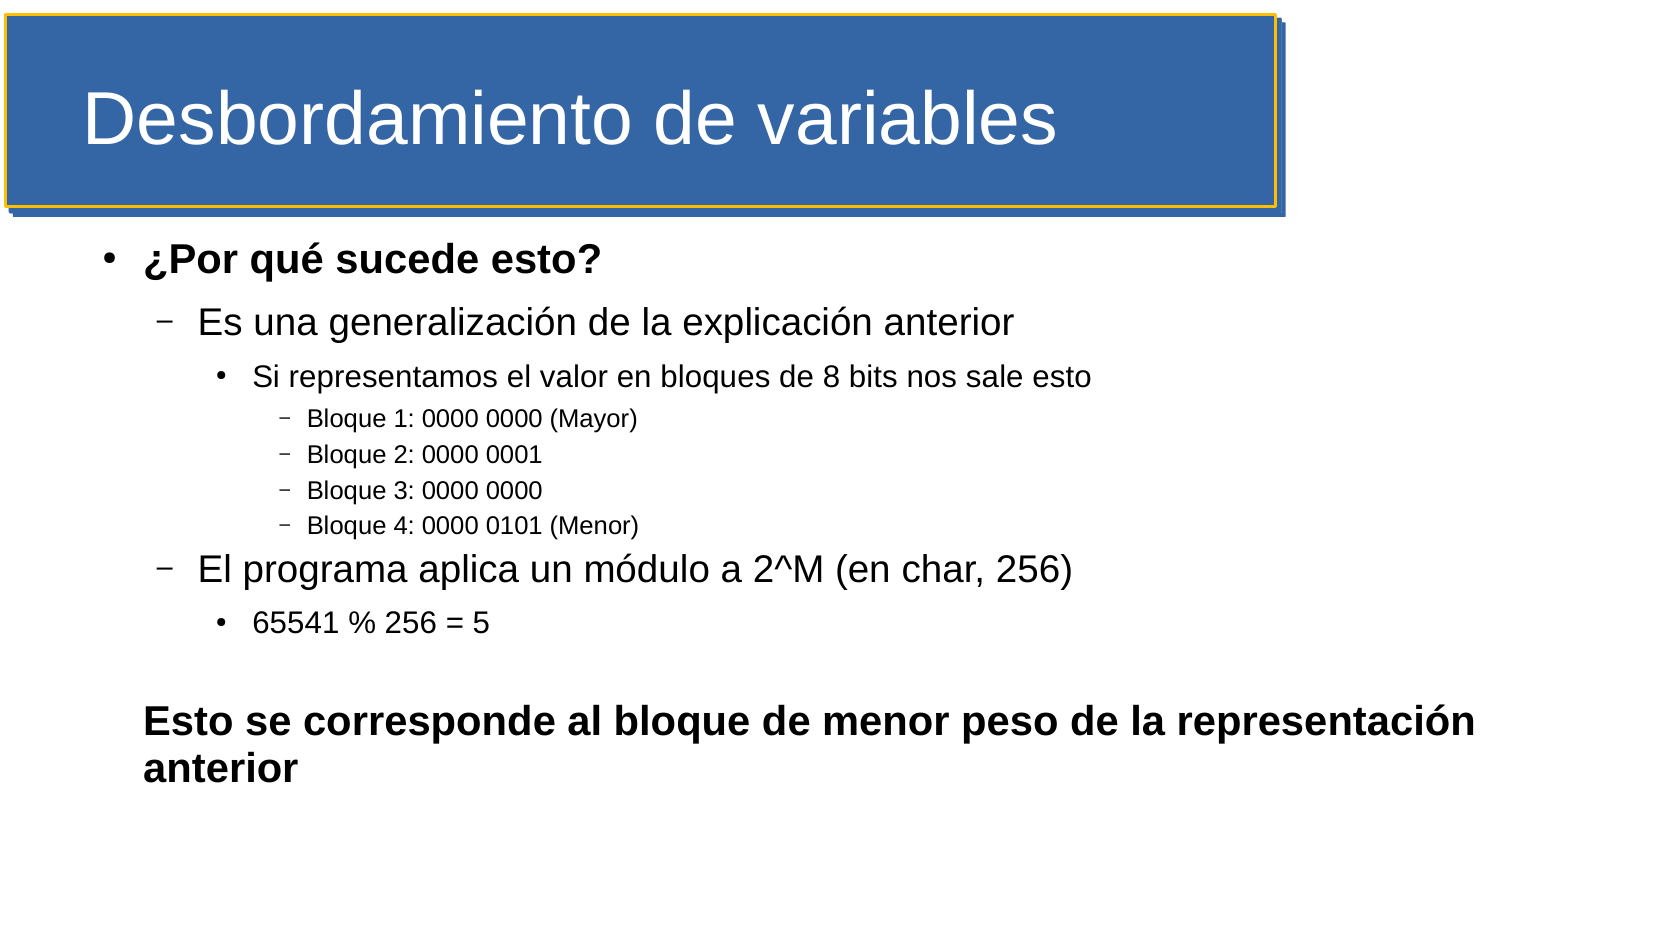

# Desbordamiento de variables
¿Por qué sucede esto?
Es una generalización de la explicación anterior
Si representamos el valor en bloques de 8 bits nos sale esto
Bloque 1: 0000 0000 (Mayor)
Bloque 2: 0000 0001
Bloque 3: 0000 0000
Bloque 4: 0000 0101 (Menor)
El programa aplica un módulo a 2^M (en char, 256)
65541 % 256 = 5
Esto se corresponde al bloque de menor peso de la representación anterior